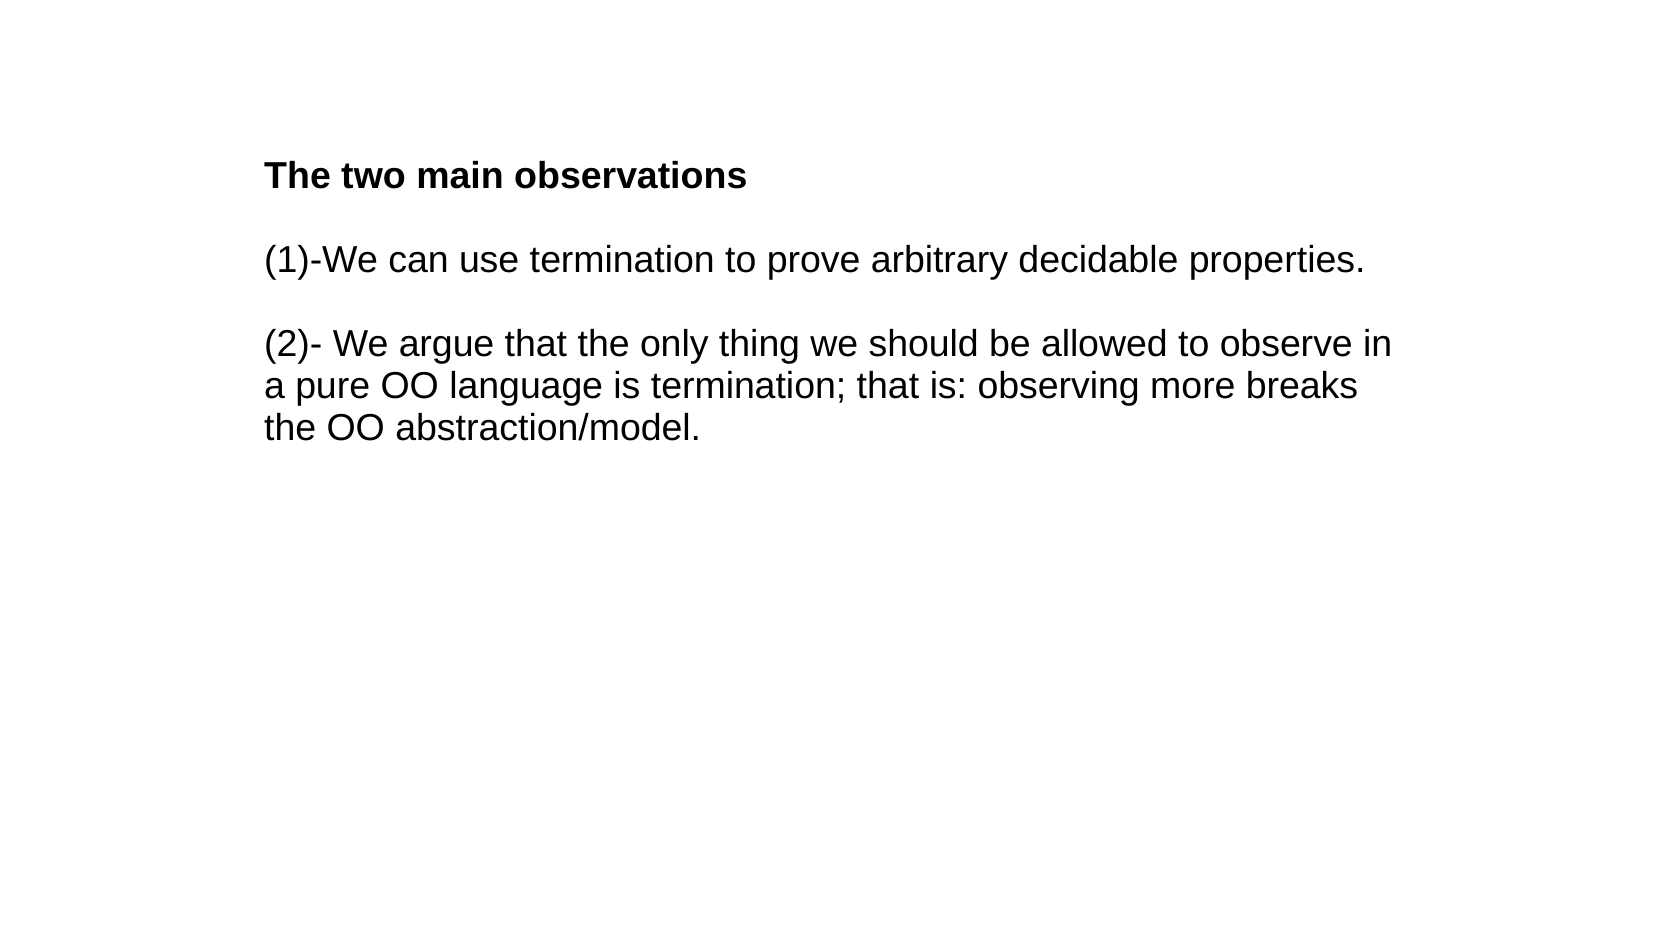

The two main observations
(1)-We can use termination to prove arbitrary decidable properties.
(2)- We argue that the only thing we should be allowed to observe in a pure OO language is termination; that is: observing more breaks the OO abstraction/model.